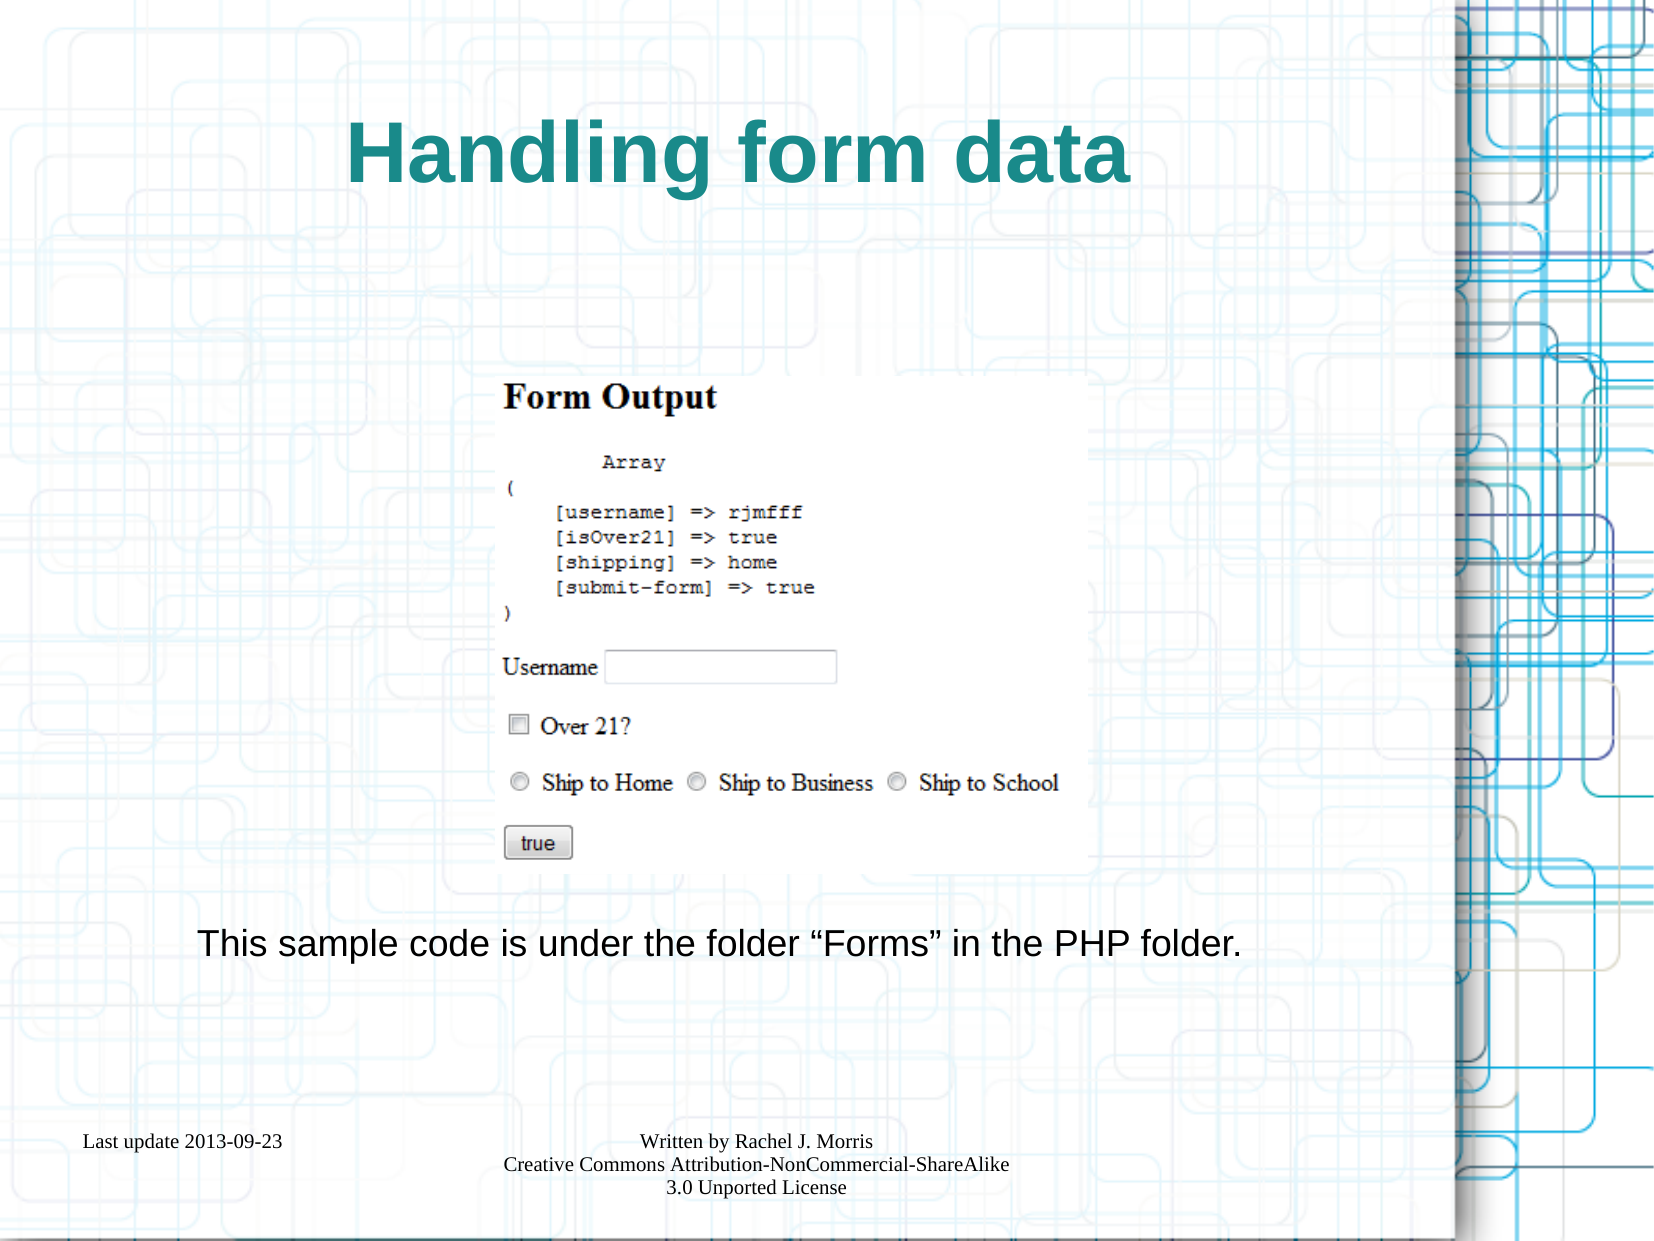

# Handling form data
This sample code is under the folder “Forms” in the PHP folder.